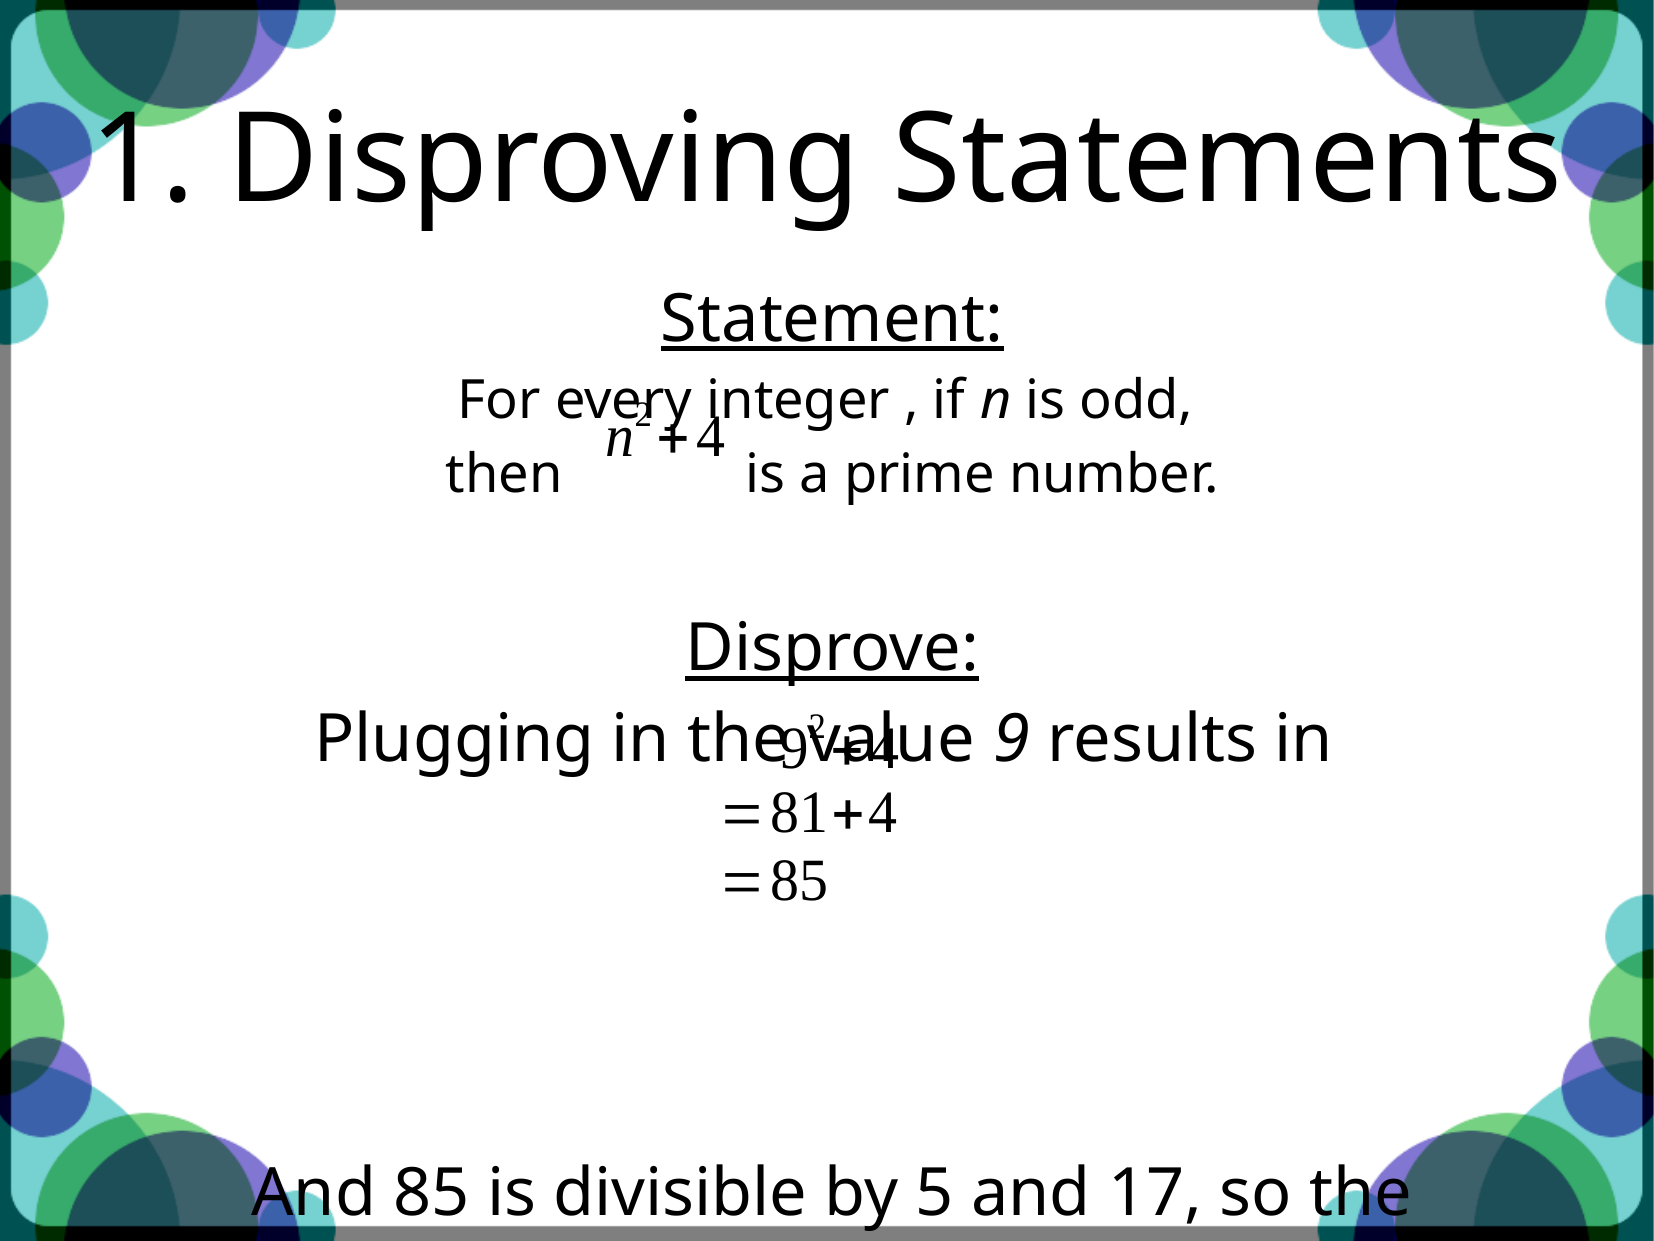

# 1. Disproving Statements
Statement:
For every integer , if n is odd,
then 			is a prime number.
Disprove:
Plugging in the value 9 results in
And 85 is divisible by 5 and 17, so the statement is false.